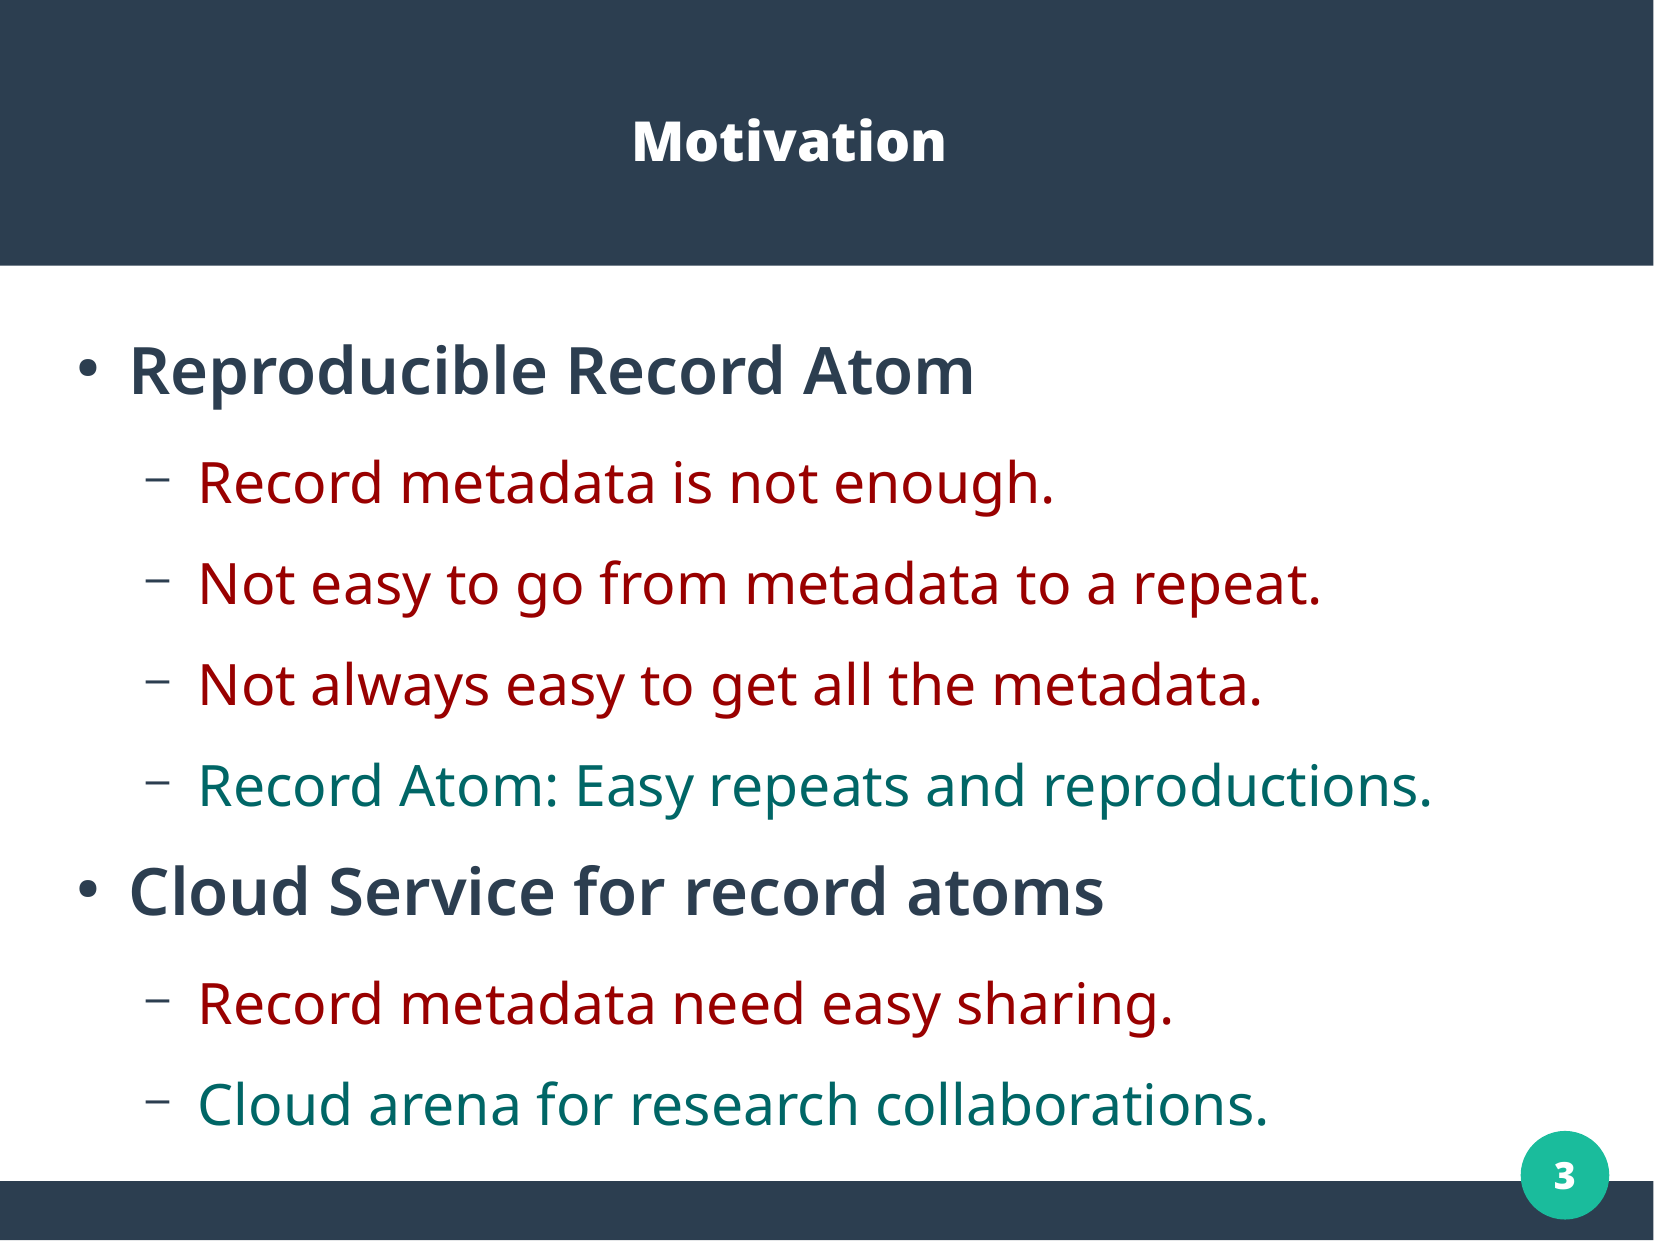

# Motivation
Reproducible Record Atom
Record metadata is not enough.
Not easy to go from metadata to a repeat.
Not always easy to get all the metadata.
Record Atom: Easy repeats and reproductions.
Cloud Service for record atoms
Record metadata need easy sharing.
Cloud arena for research collaborations.
3